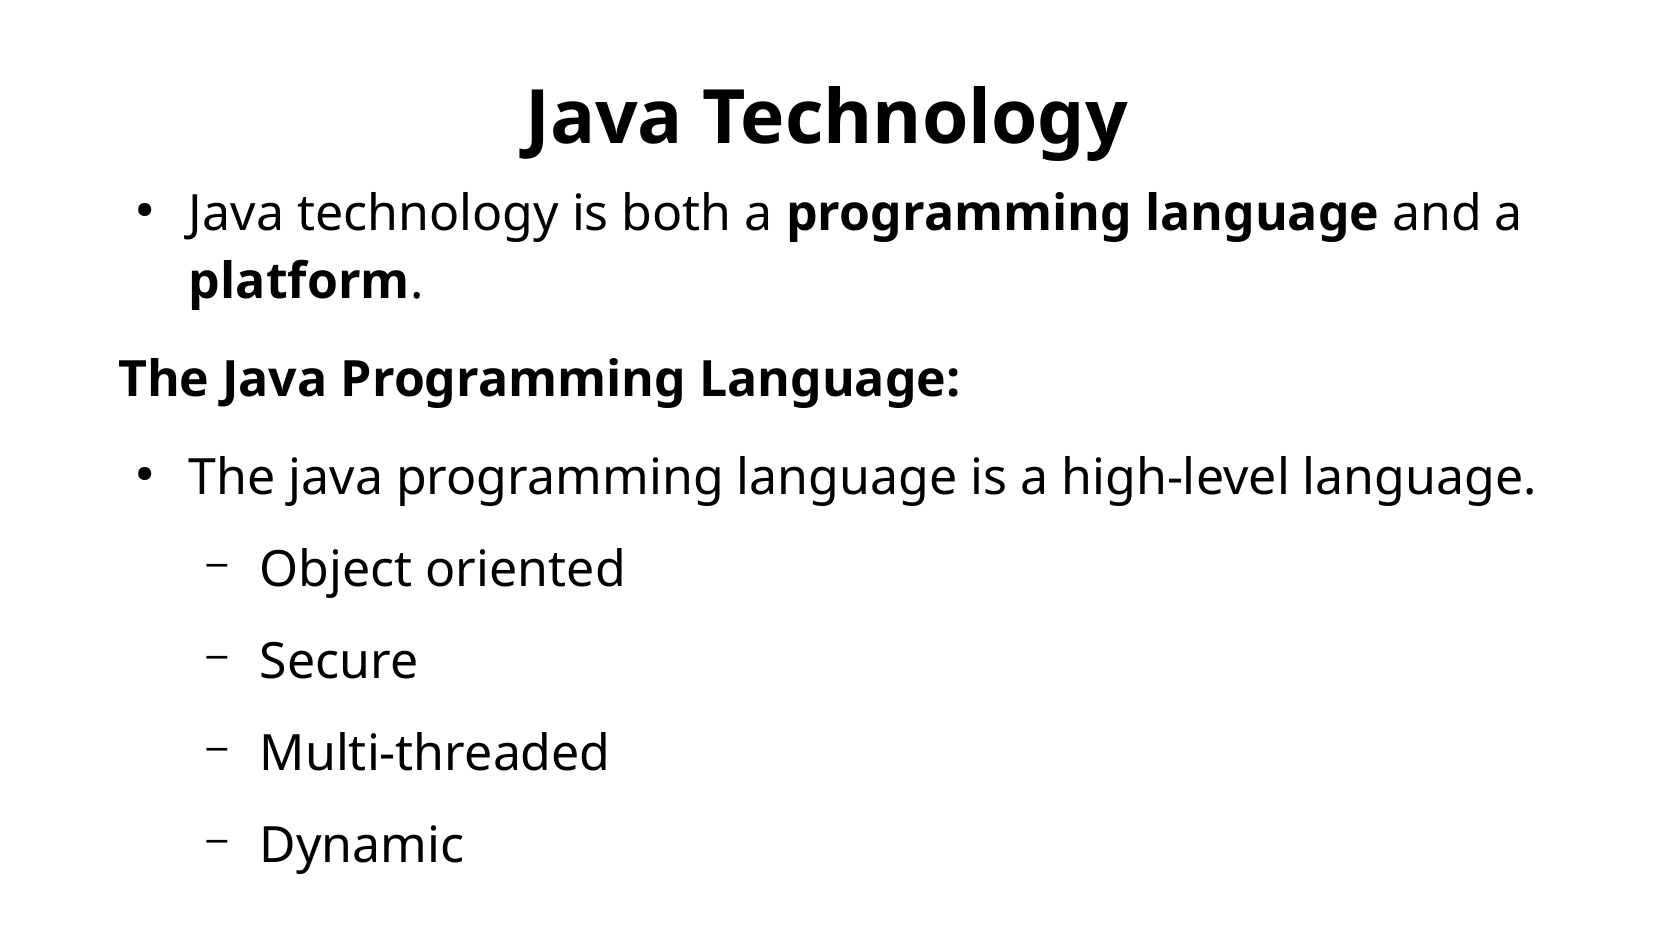

# Java Technology
Java technology is both a programming language and a platform.
The Java Programming Language:
The java programming language is a high-level language.
Object oriented
Secure
Multi-threaded
Dynamic